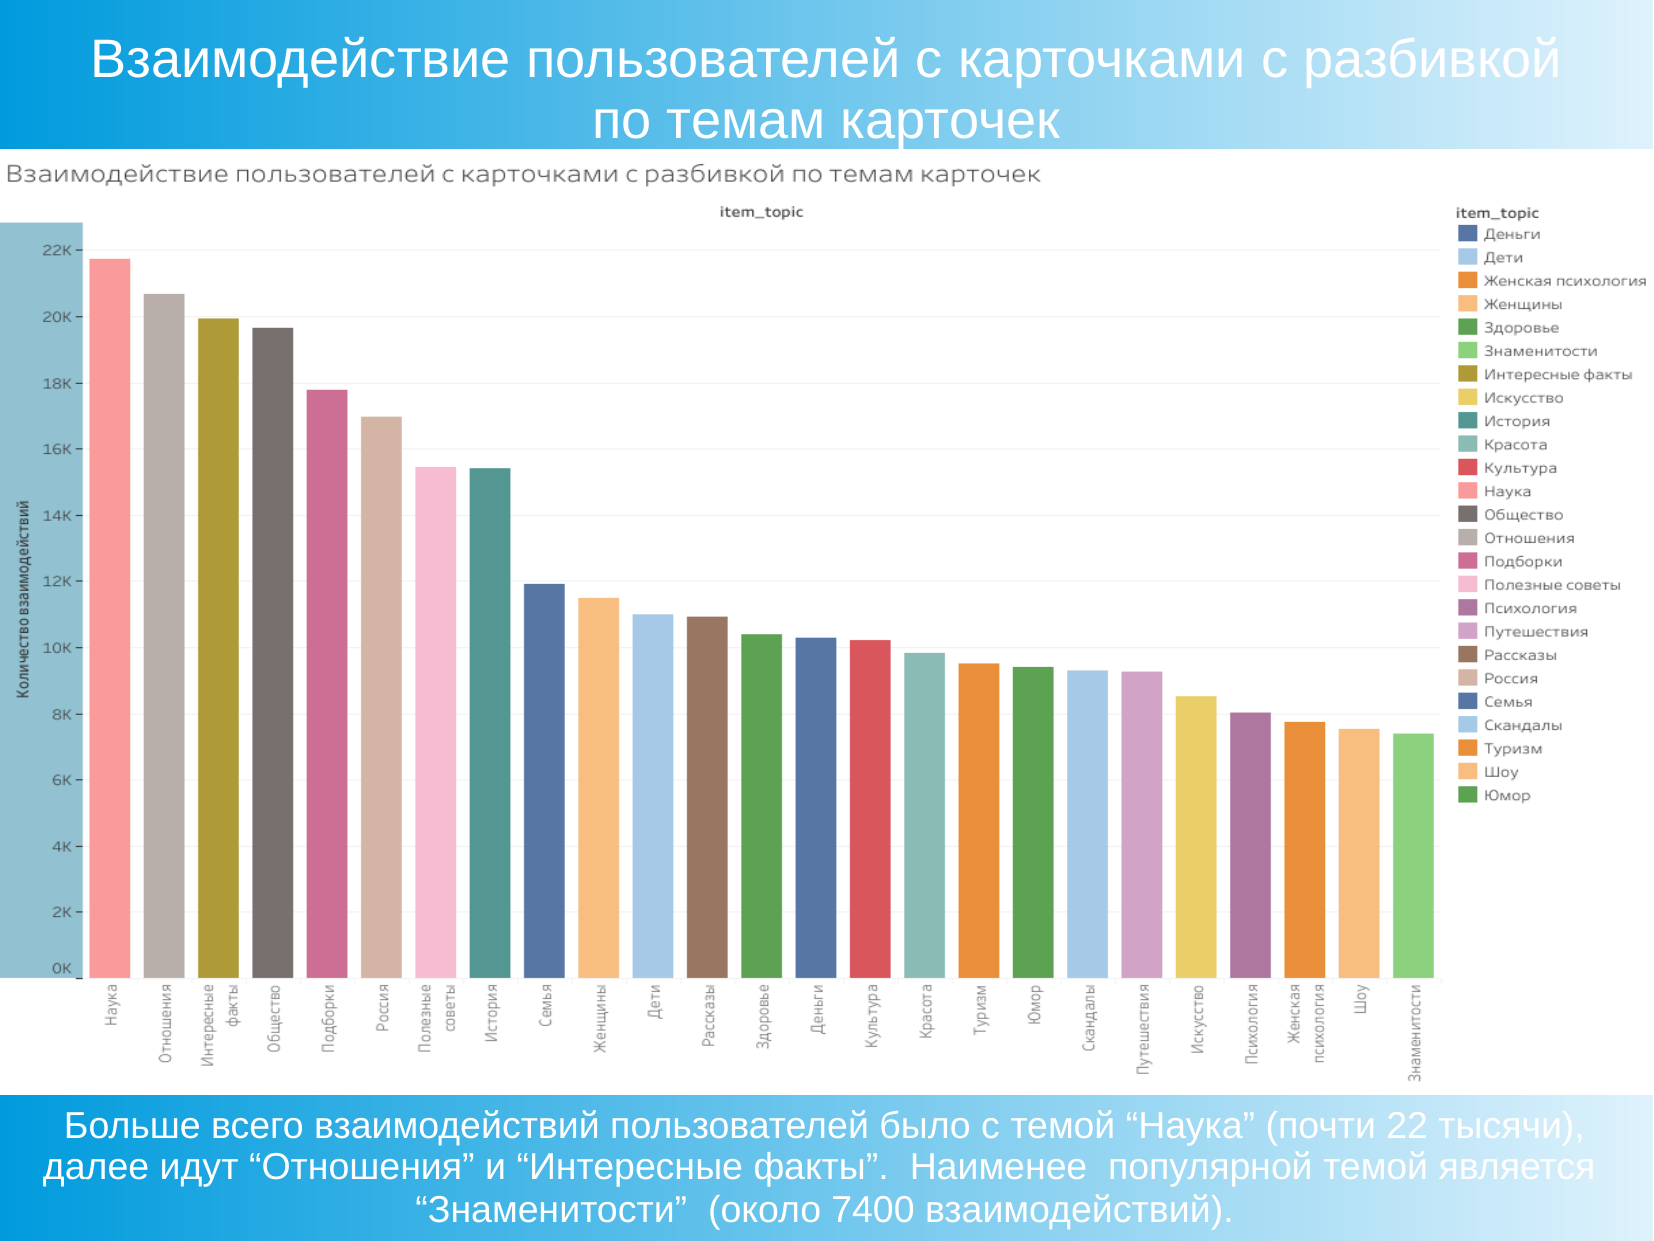

# Взаимодействие пользователей с карточками с разбивкой по темам карточек
Больше всего взаимодействий пользователей было с темой “Наука” (почти 22 тысячи), далее идут “Отношения” и “Интересные факты”. Наименее популярной темой является “Знаменитости” (около 7400 взаимодействий).